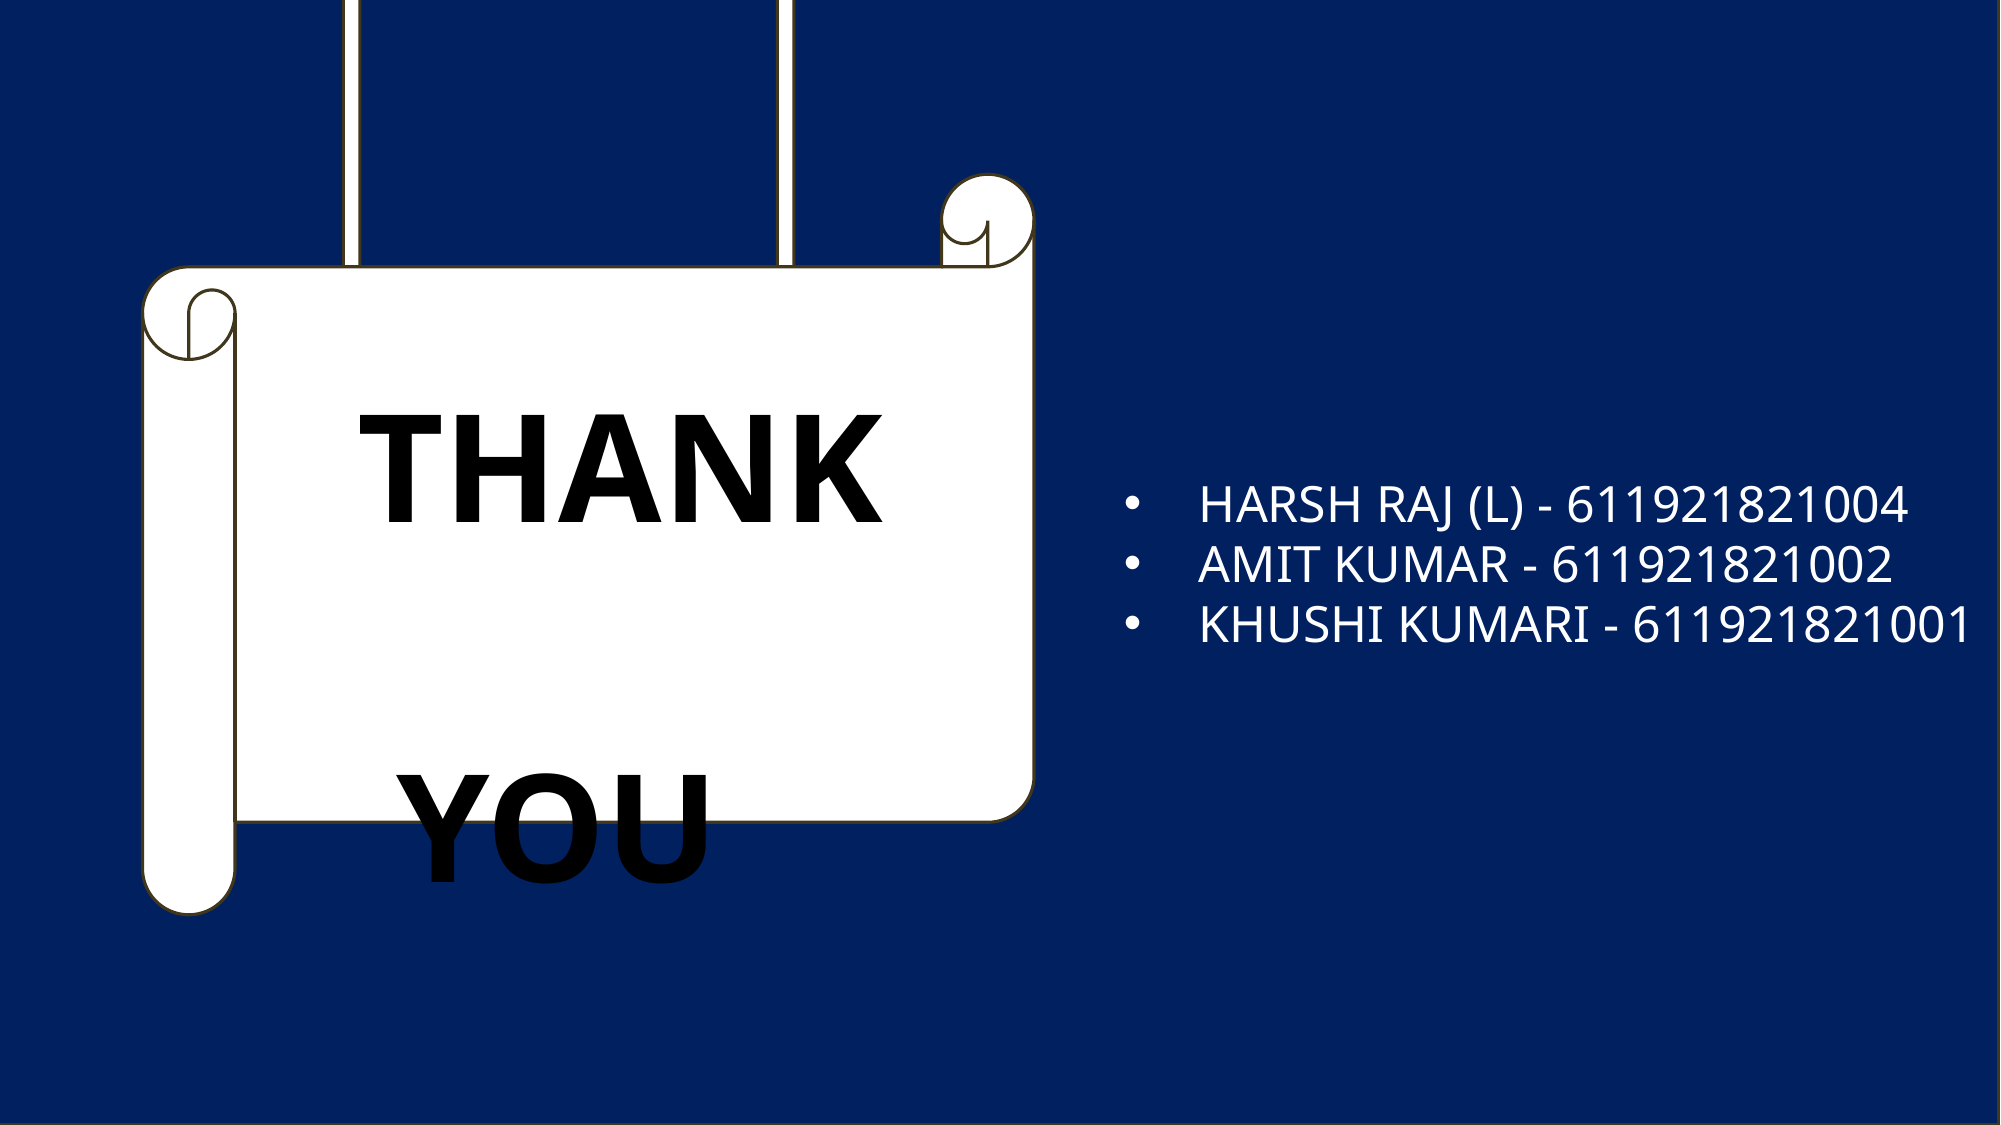

FUTURE ENHANCEMENTS
THANK        YOU ​
Committing to ongoing maintenance, security updates, and content refreshes to keep the website relevant, secure, and up-to-date with the latest industry trends and technological advancements. Regular user feedback surveys and usability testing can provide valuable input for iterative improvements and feature enhancements.
THANK     YOU
HARSH RAJ (L) - 611921821004
AMIT KUMAR - 611921821002
KHUSHI KUMARI - 611921821001
Ongoing Maintenance and Updates
Committing to ongoing maintenance, security updates, and content refreshes to keep the website relevant, secure, and up-to-date with the latest industry trends and technological advancements.
Regular user feedback surveys and usability testing can provide valuable input for iterative improvements and feature enhancements.